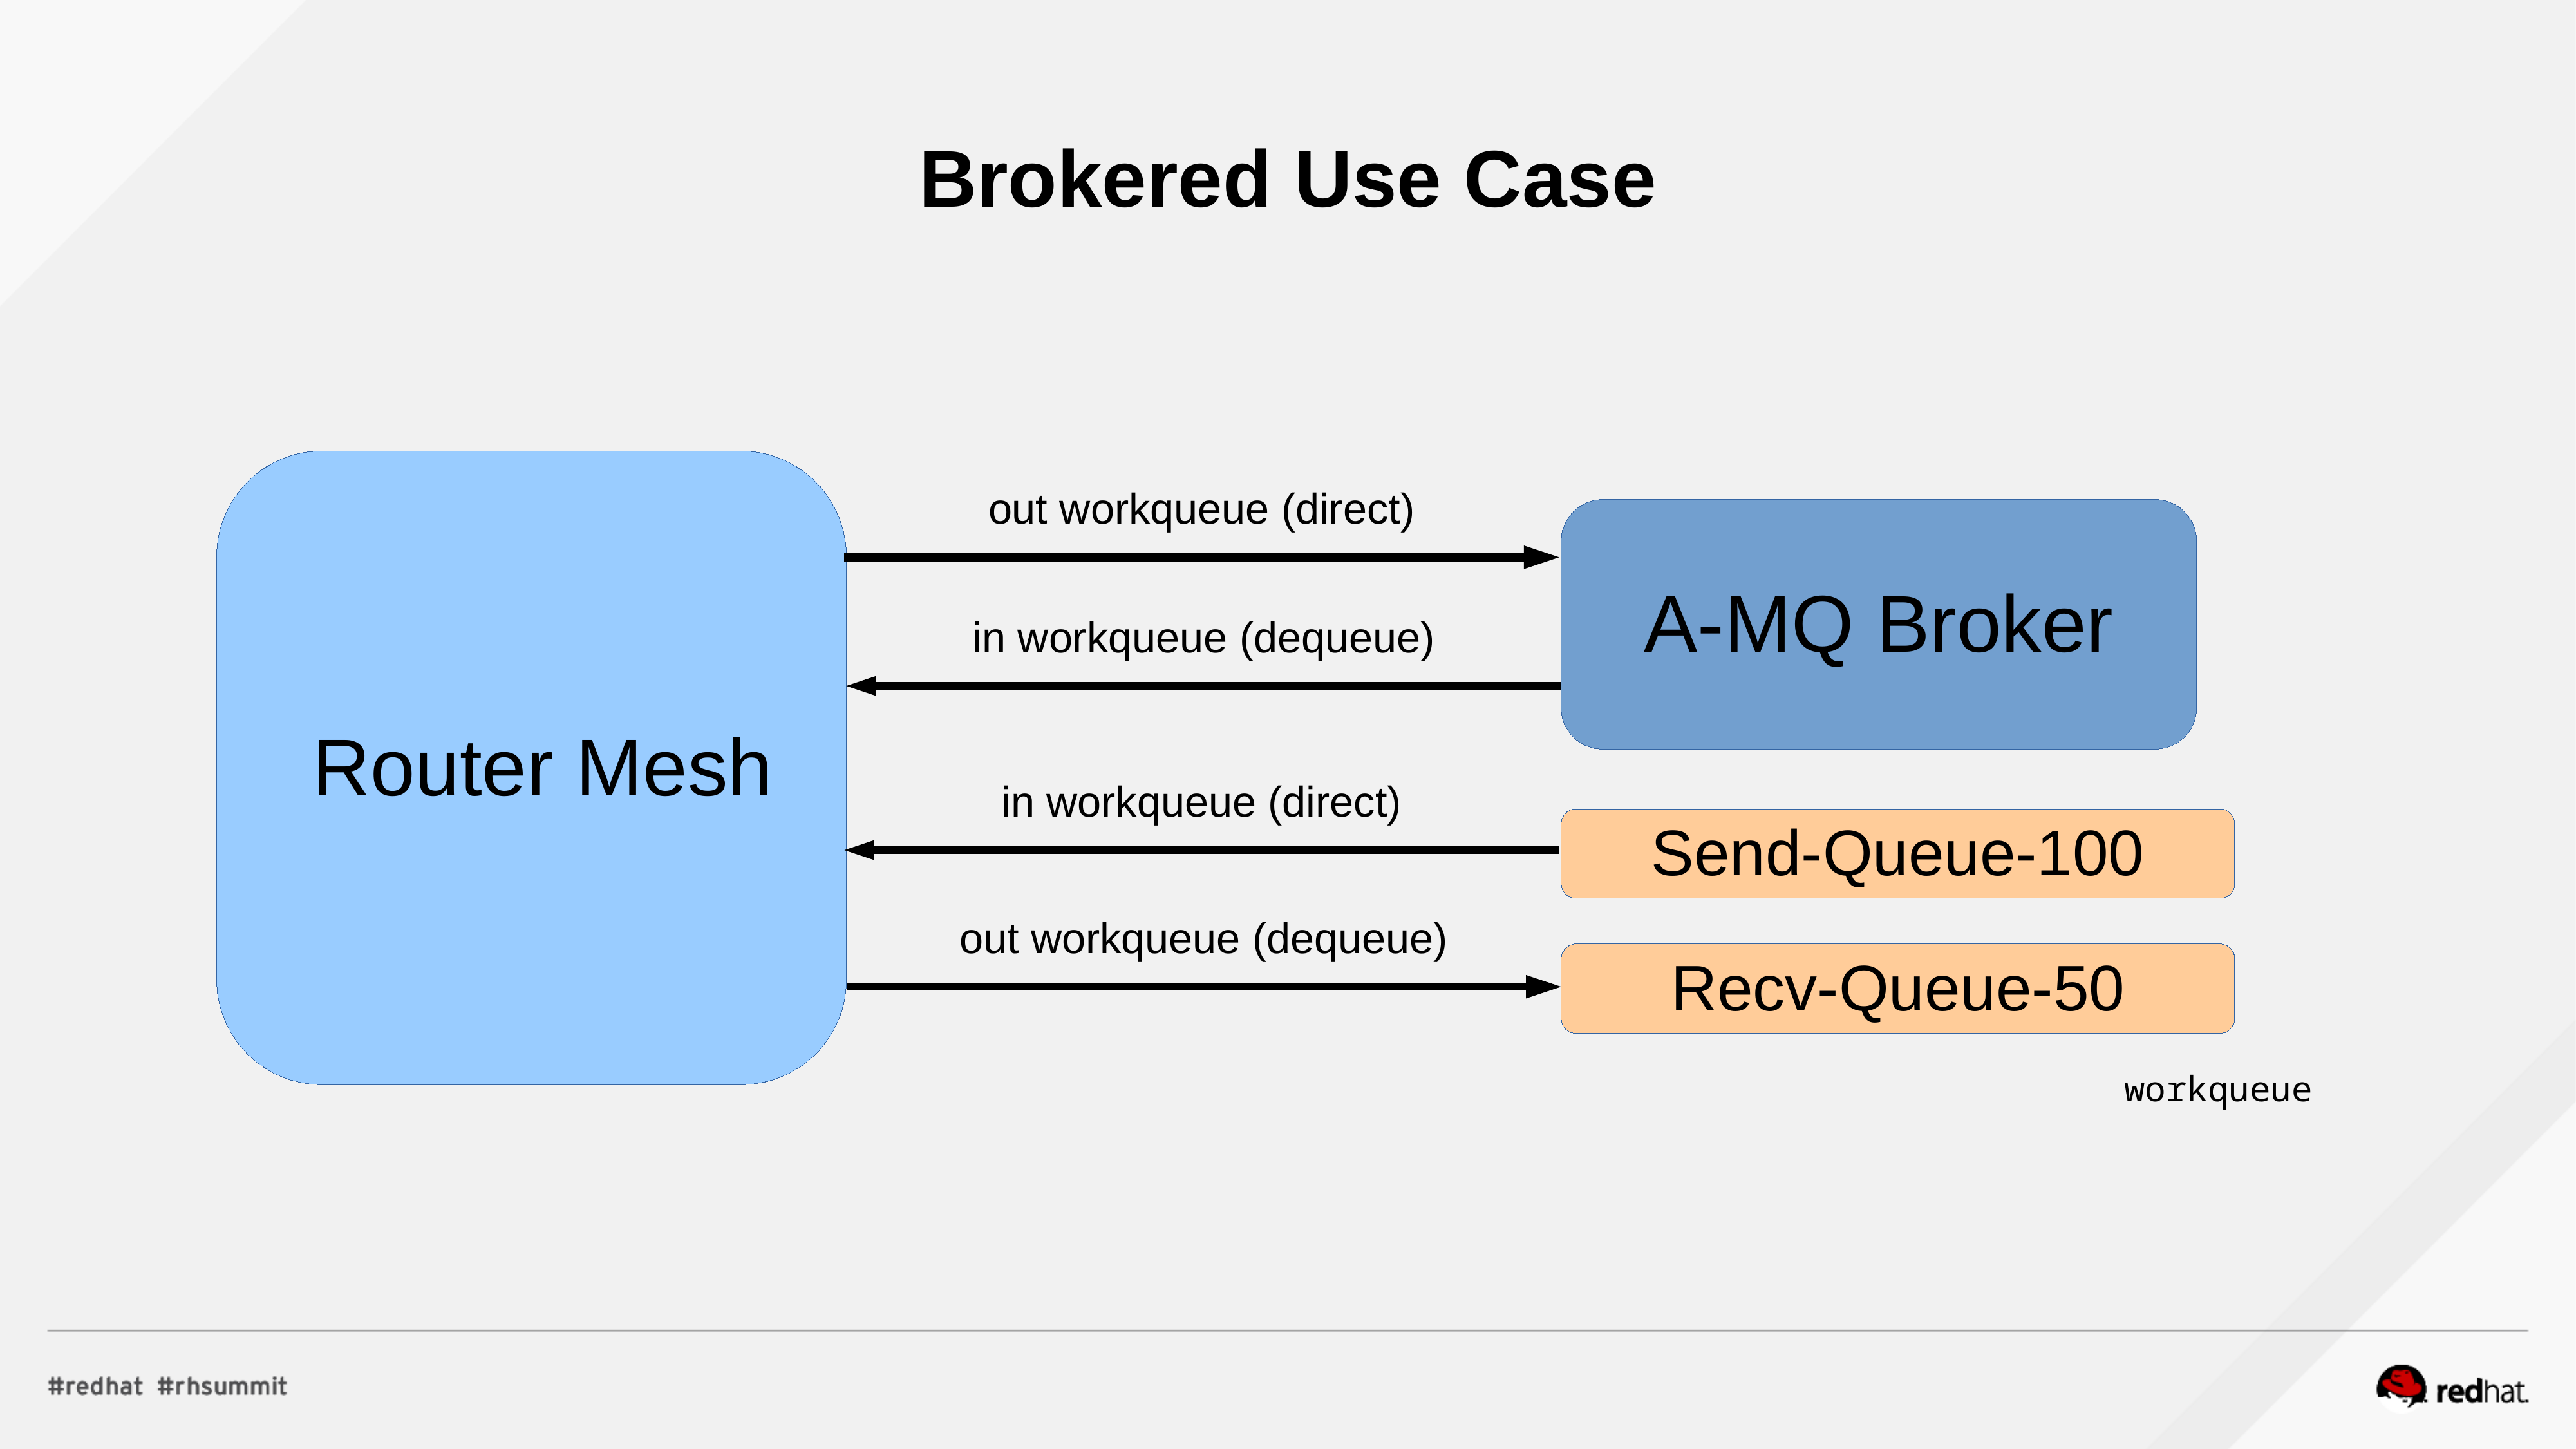

# Brokered Use Case
 Router Mesh
A-MQ Broker
out workqueue (direct)
in workqueue (dequeue)
Send-Queue-100
in workqueue (direct)
Recv-Queue-50
out workqueue (dequeue)
workqueue